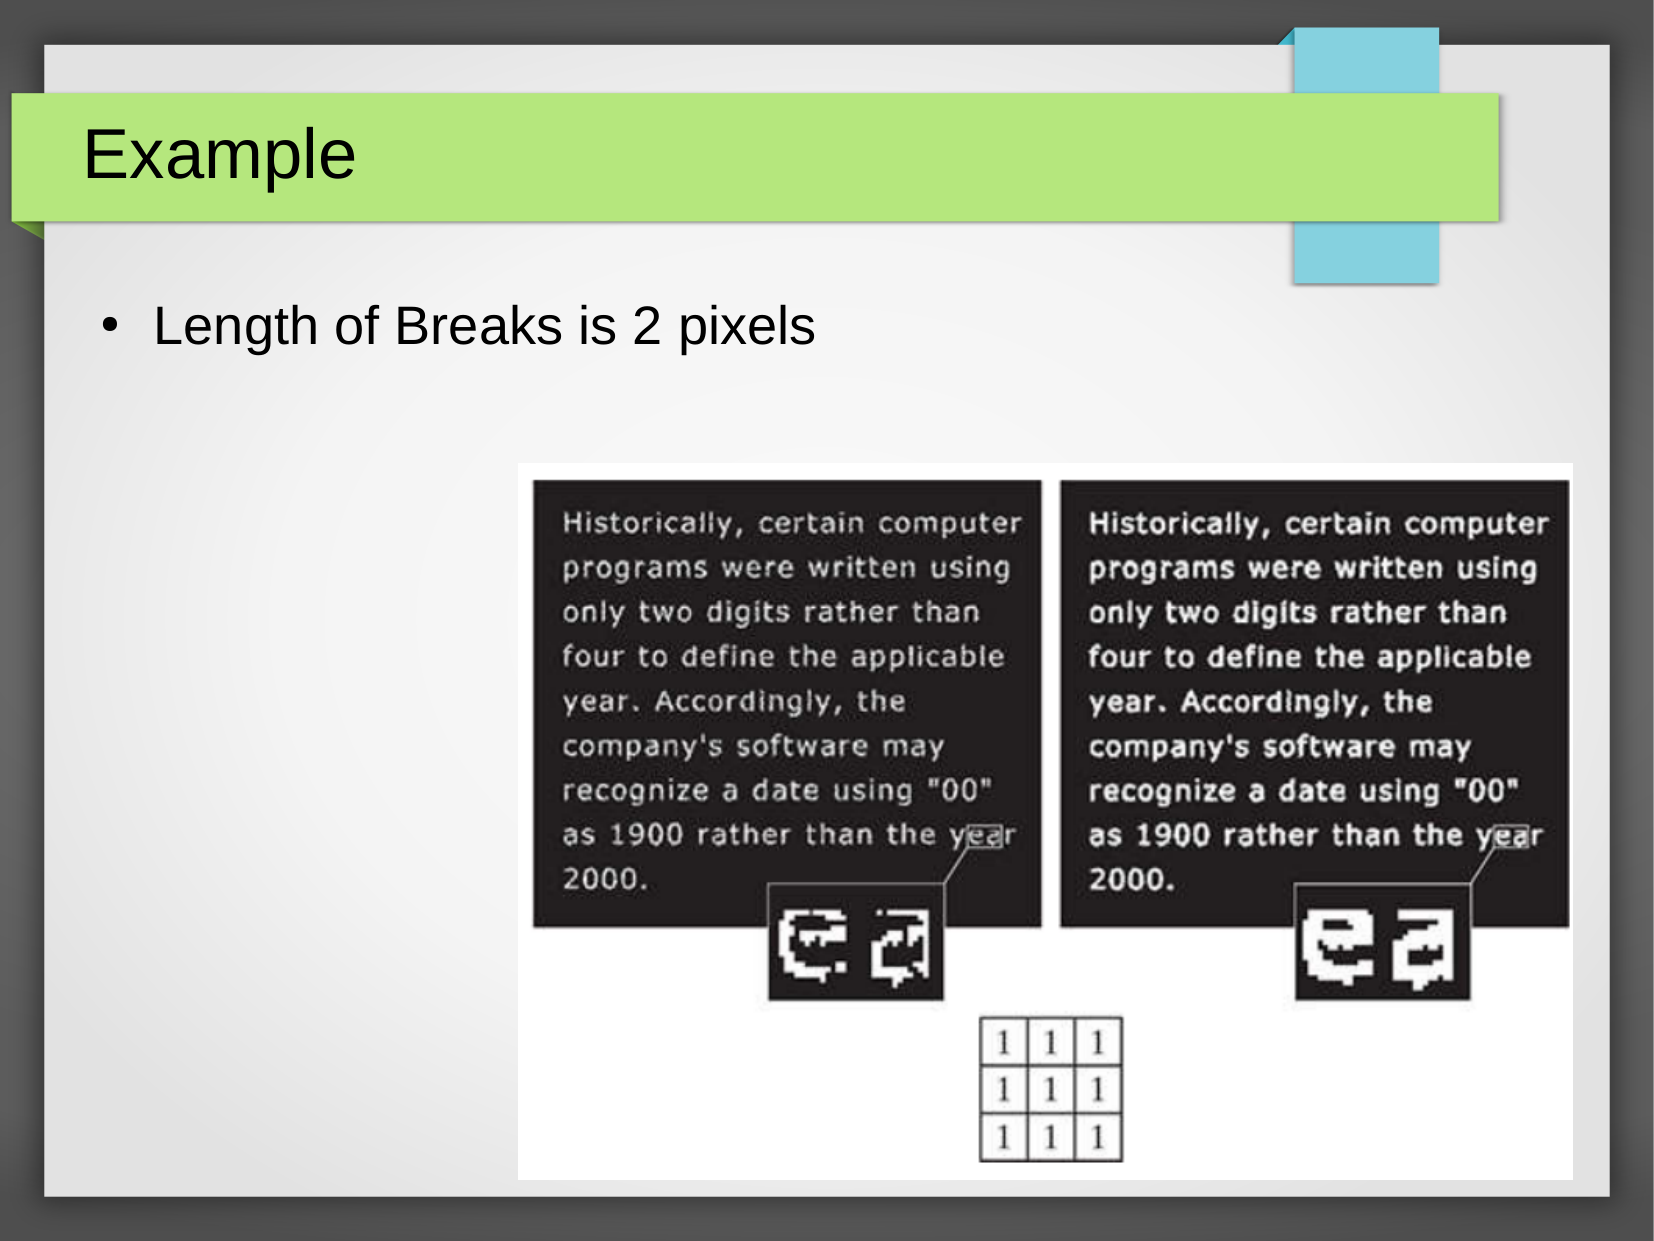

# Example
Length of Breaks is 2 pixels